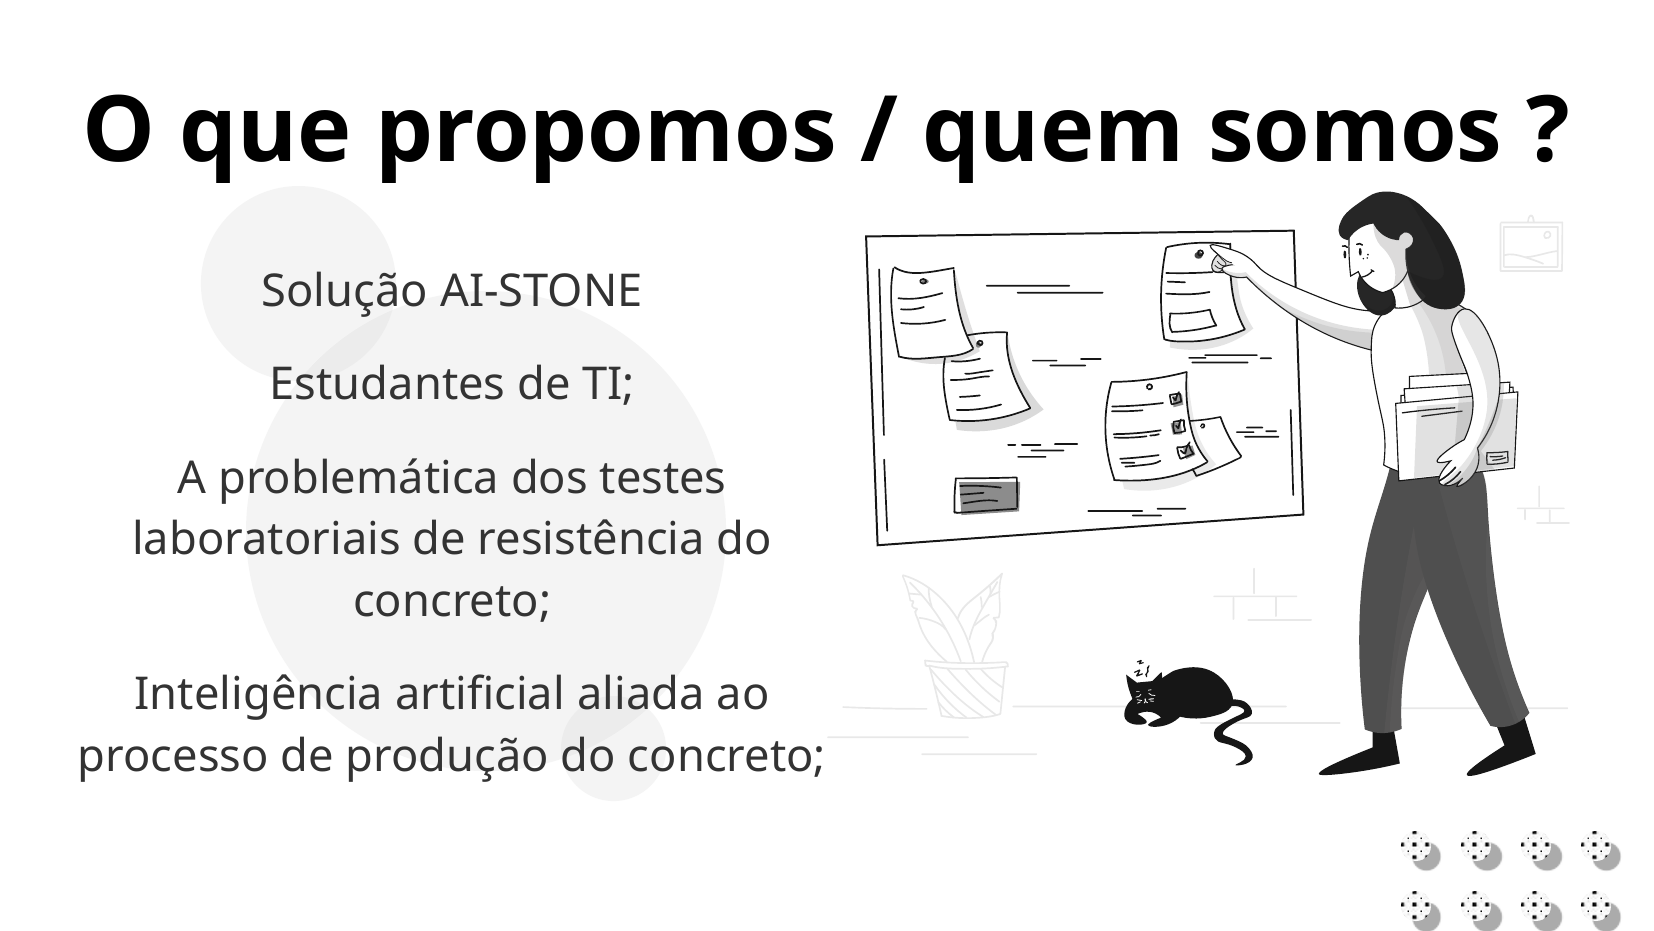

# O que propomos / quem somos ?
Solução AI-STONE
Estudantes de TI;
A problemática dos testes laboratoriais de resistência do concreto;
Inteligência artificial aliada ao processo de produção do concreto;